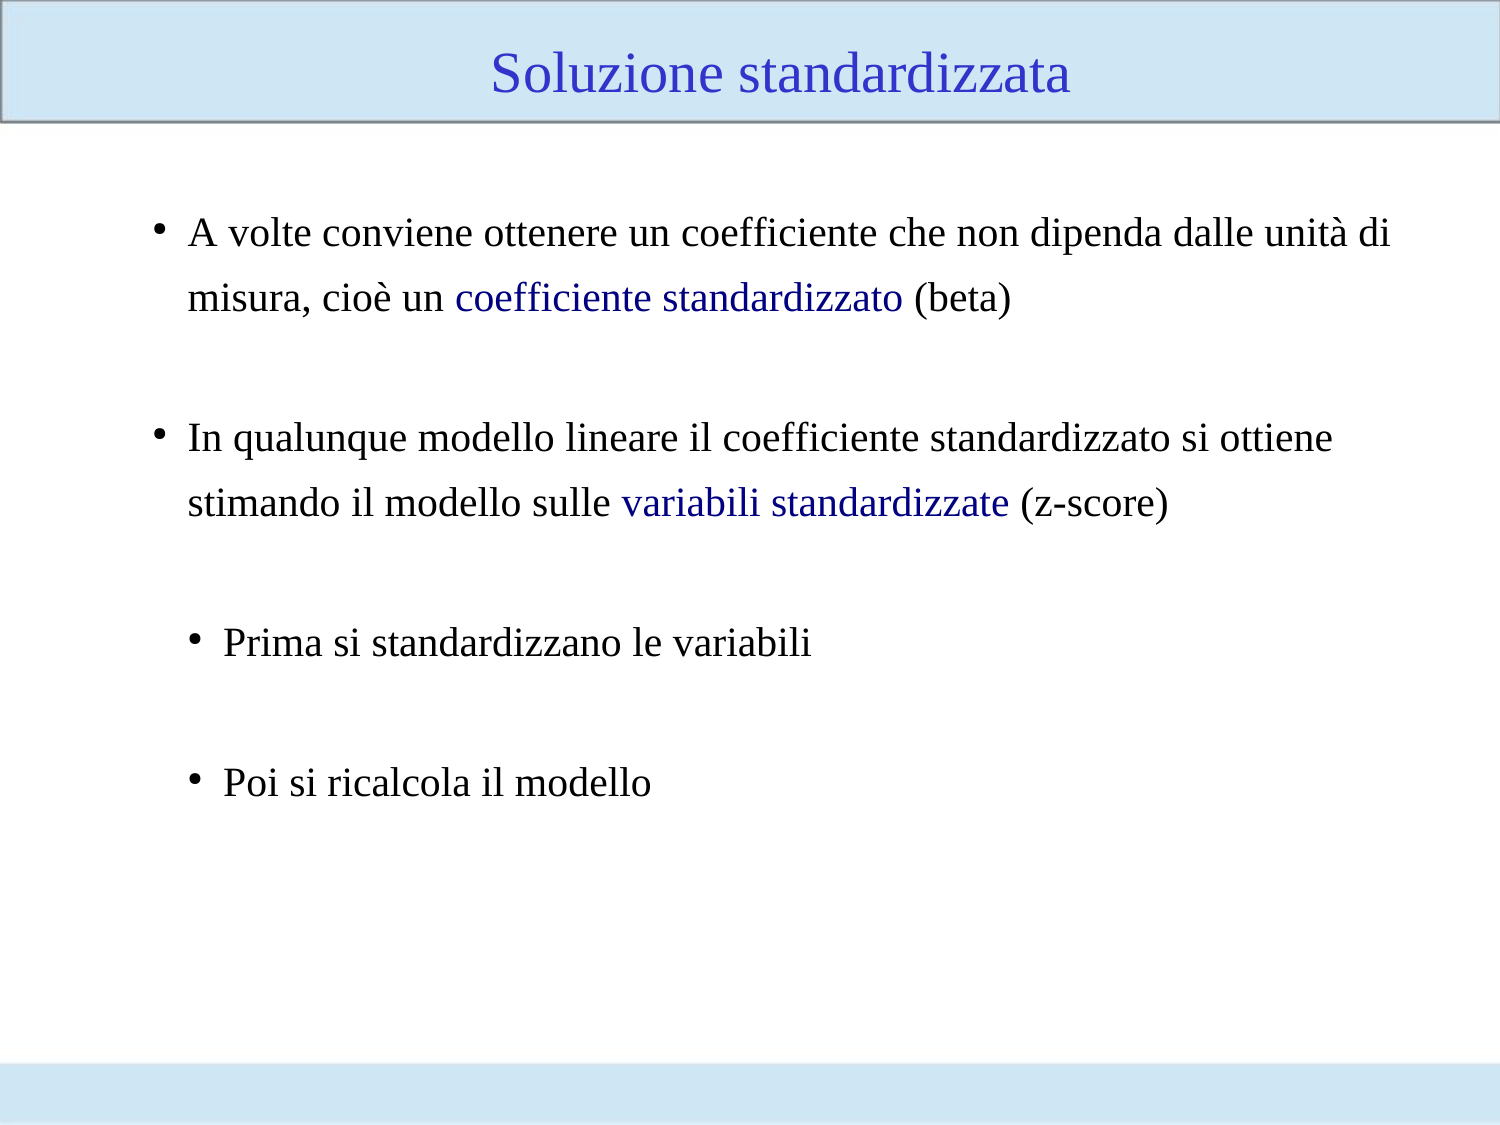

# Soluzione standardizzata
A volte conviene ottenere un coefficiente che non dipenda dalle unità di misura, cioè un coefficiente standardizzato (beta)
In qualunque modello lineare il coefficiente standardizzato si ottiene stimando il modello sulle variabili standardizzate (z-score)
Prima si standardizzano le variabili
Poi si ricalcola il modello
63